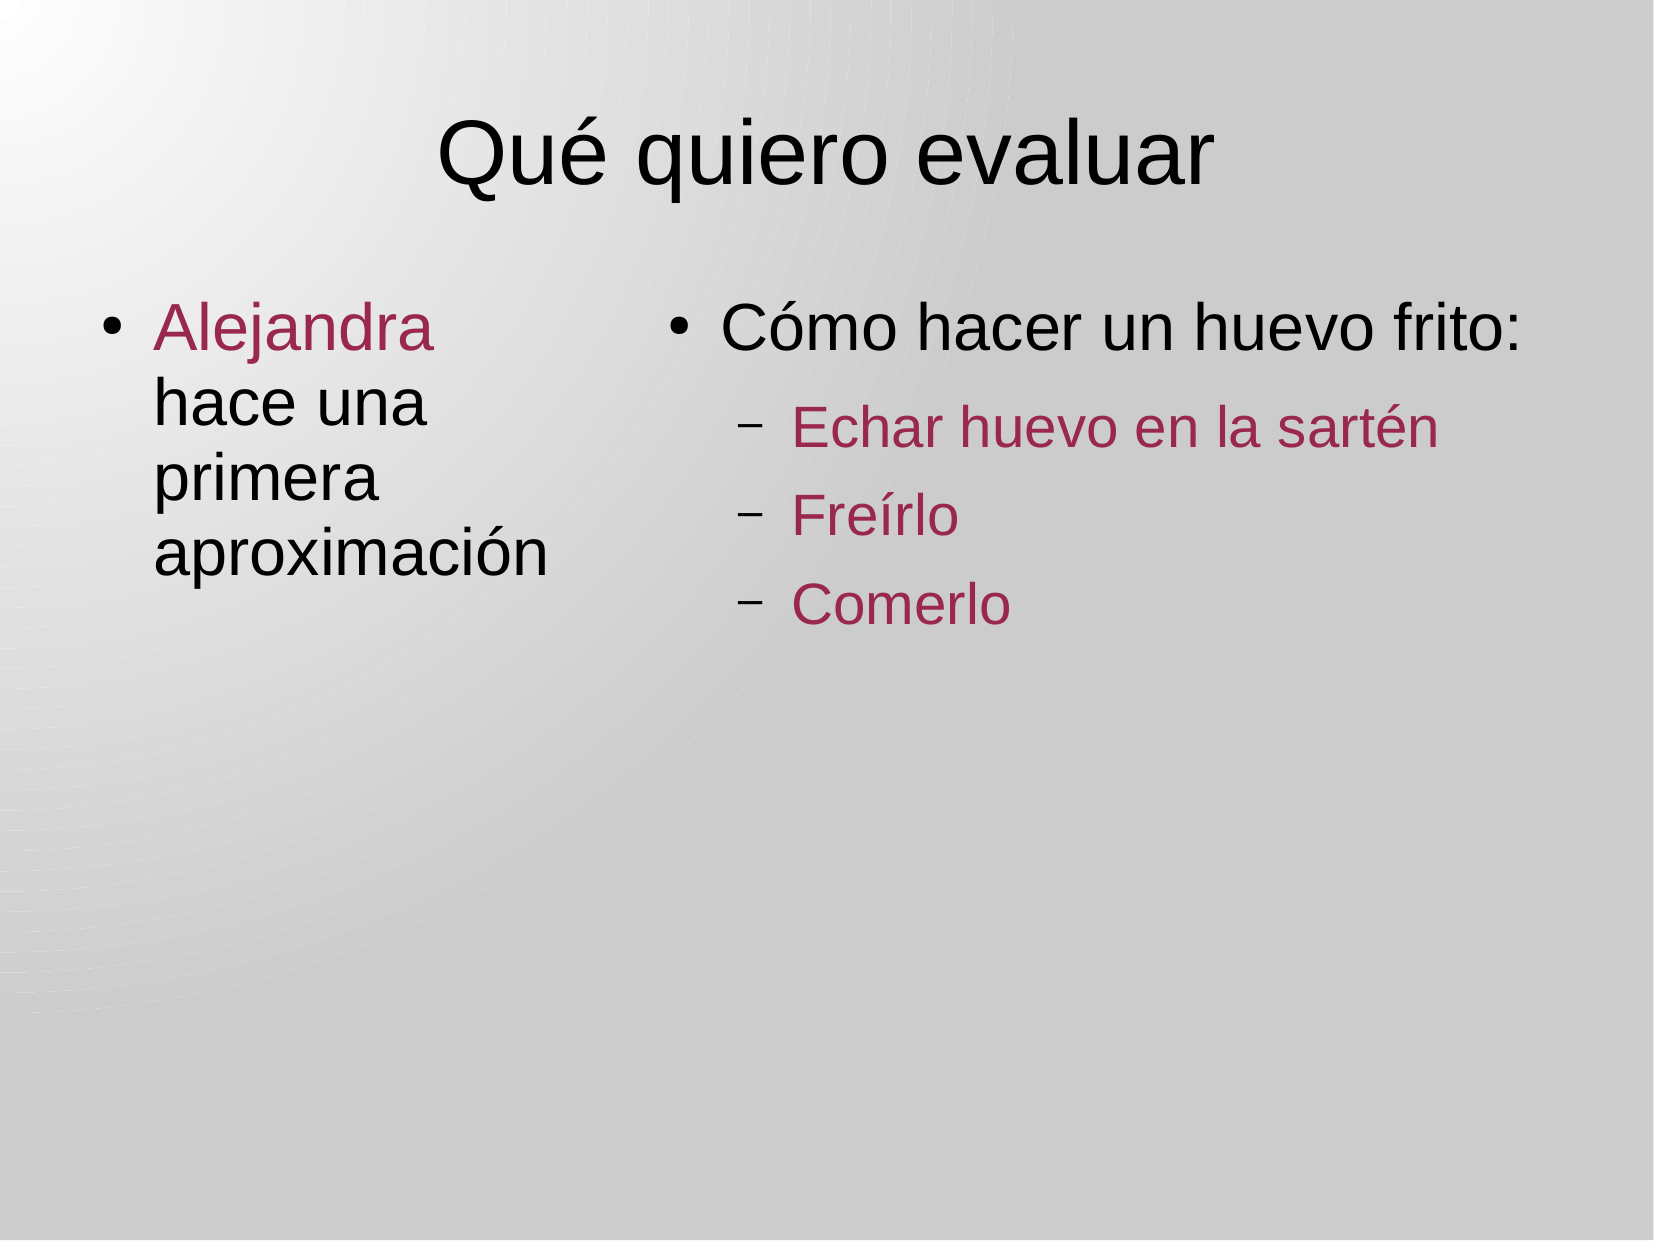

# Qué quiero evaluar
Alejandra hace una primera aproximación
Cómo hacer un huevo frito:
Echar huevo en la sartén
Freírlo
Comerlo